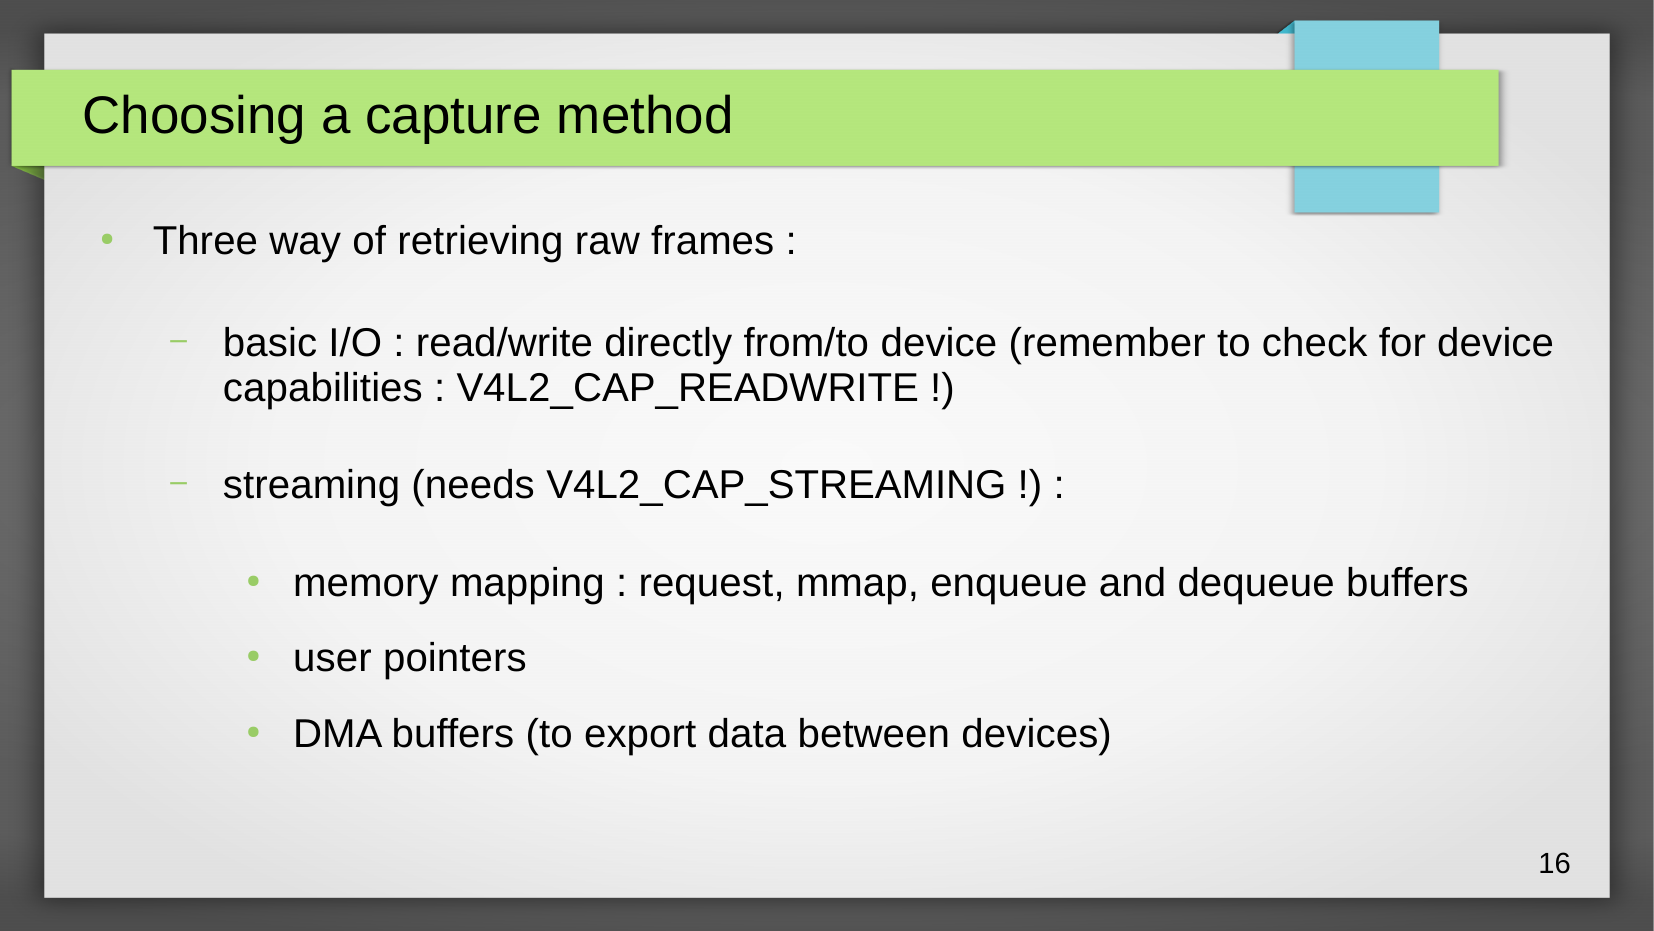

# Choosing a capture method
Three way of retrieving raw frames :
basic I/O : read/write directly from/to device (remember to check for device capabilities : V4L2_CAP_READWRITE !)
streaming (needs V4L2_CAP_STREAMING !) :
memory mapping : request, mmap, enqueue and dequeue buffers
user pointers
DMA buffers (to export data between devices)
16